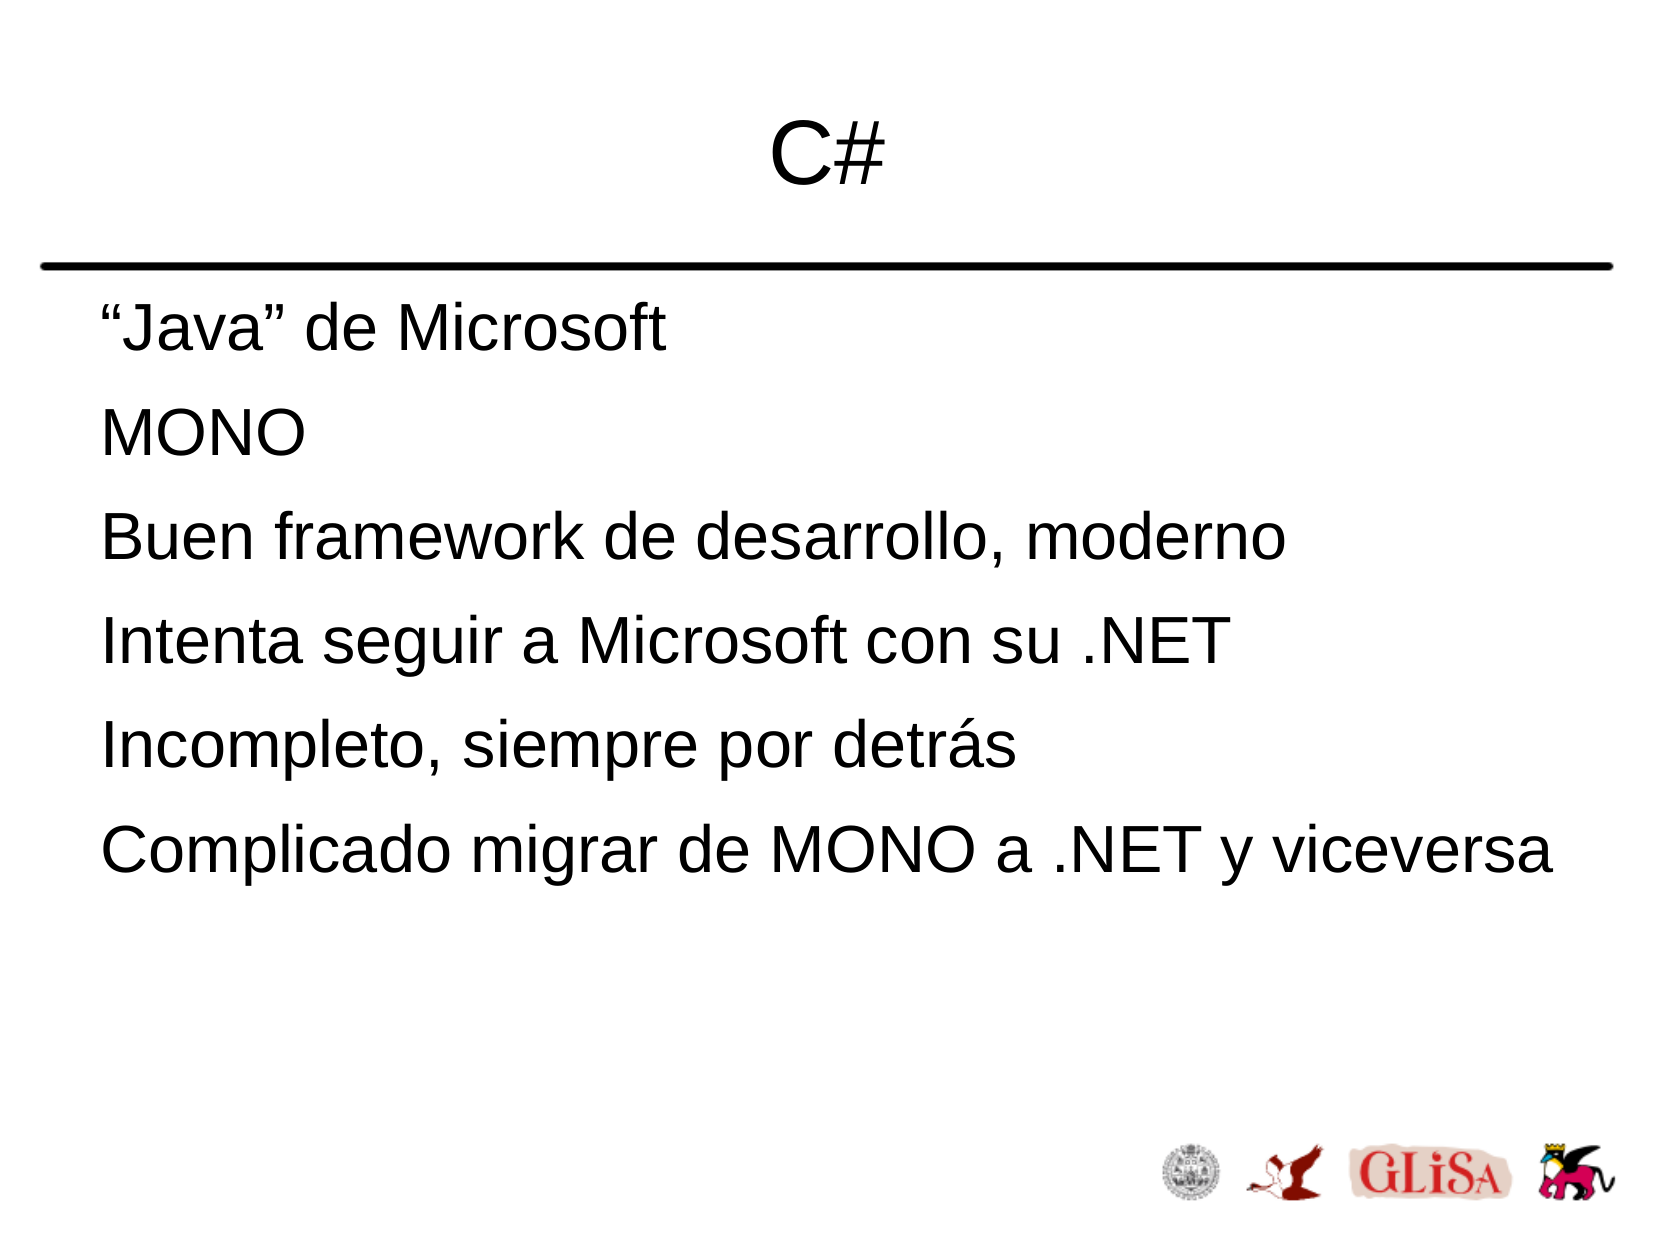

# C#
“Java” de Microsoft
MONO
Buen framework de desarrollo, moderno
Intenta seguir a Microsoft con su .NET
Incompleto, siempre por detrás
Complicado migrar de MONO a .NET y viceversa